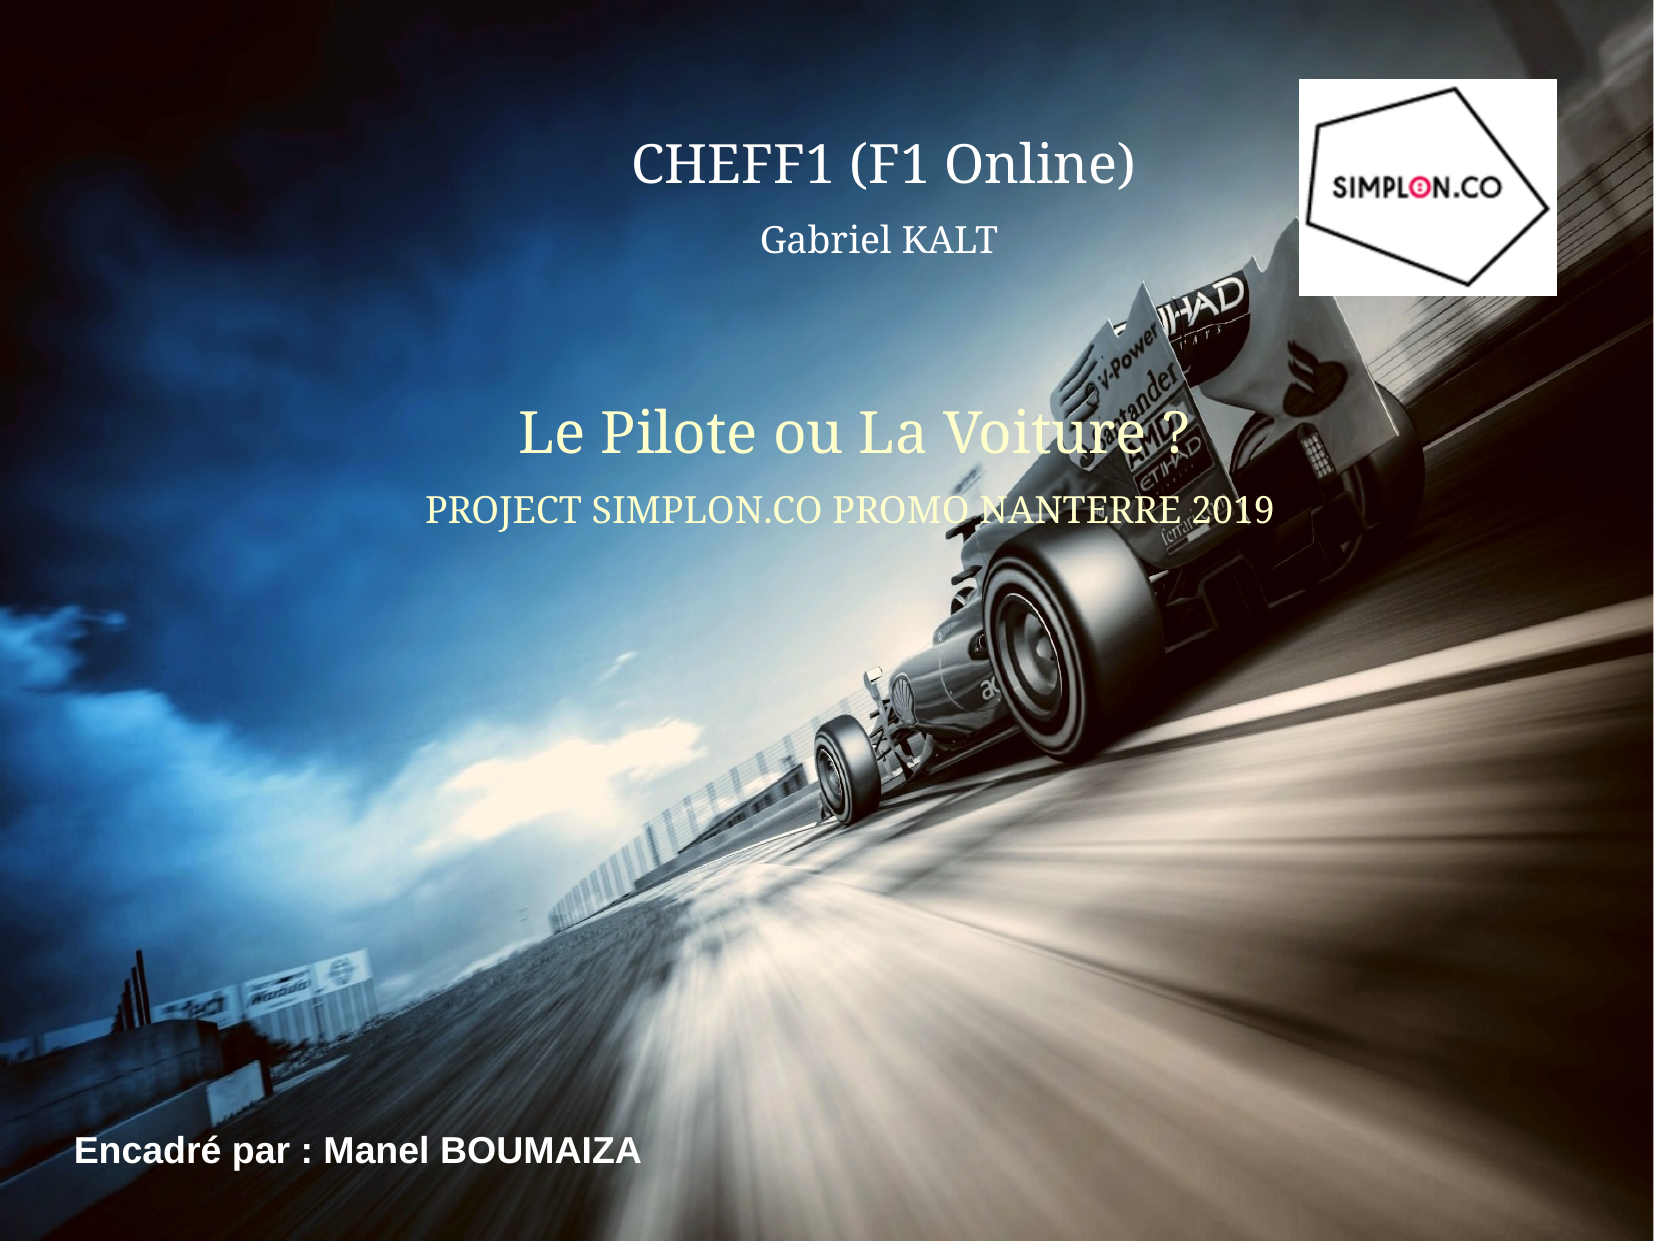

CHEFF1 (F1 Online)
Gabriel KALT
Le Pilote ou La Voiture ?
PROJECT SIMPLON.CO PROMO NANTERRE 2019
CHEFF1 (F1 Online)
Encadré par : Manel BOUMAIZA